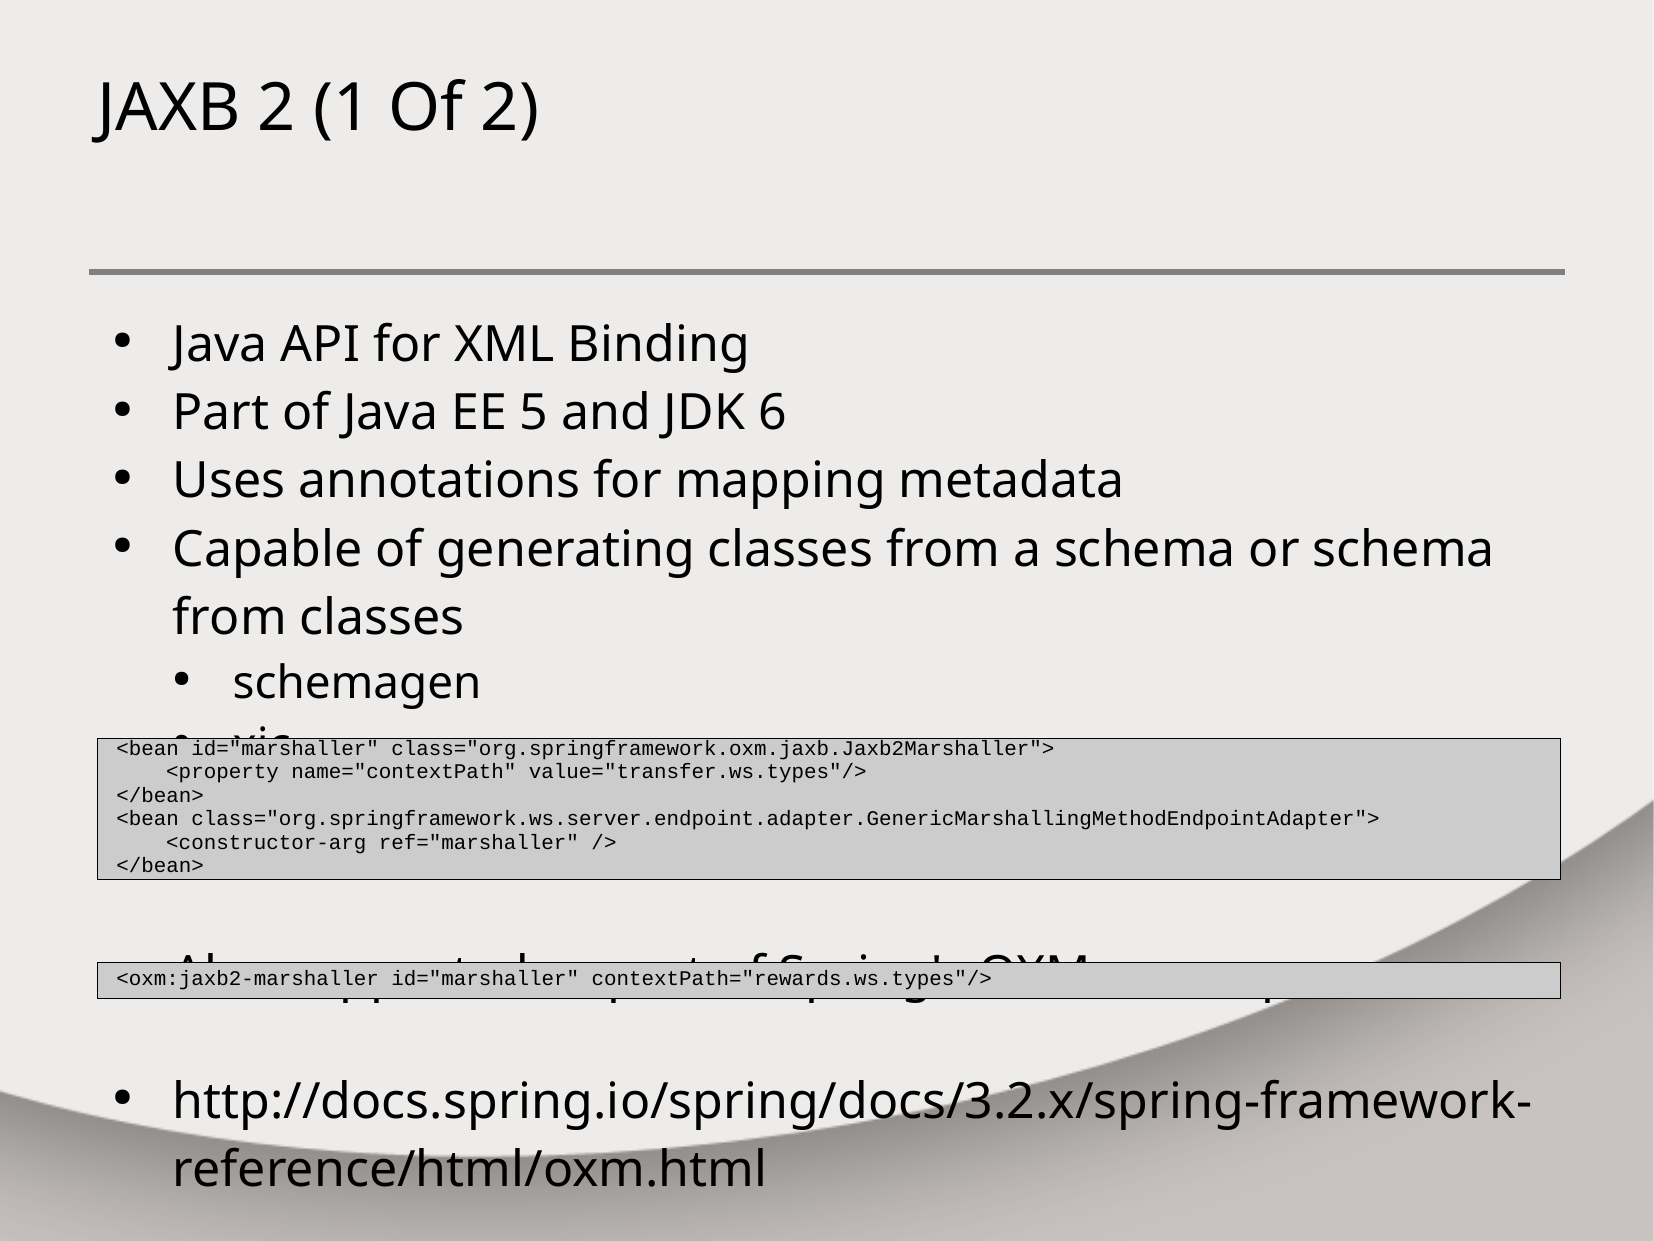

# JAXB 2 (1 Of 2)
Java API for XML Binding
Part of Java EE 5 and JDK 6
Uses annotations for mapping metadata
Capable of generating classes from a schema or schema from classes
schemagen
xjc
Also supported as part of Spring's OXM namespace
http://docs.spring.io/spring/docs/3.2.x/spring-framework-reference/html/oxm.html
<bean id="marshaller" class="org.springframework.oxm.jaxb.Jaxb2Marshaller">
 <property name="contextPath" value="transfer.ws.types"/>
</bean>
<bean class="org.springframework.ws.server.endpoint.adapter.GenericMarshallingMethodEndpointAdapter">
 <constructor-arg ref="marshaller" />
</bean>
<oxm:jaxb2-marshaller id="marshaller" contextPath="rewards.ws.types"/>